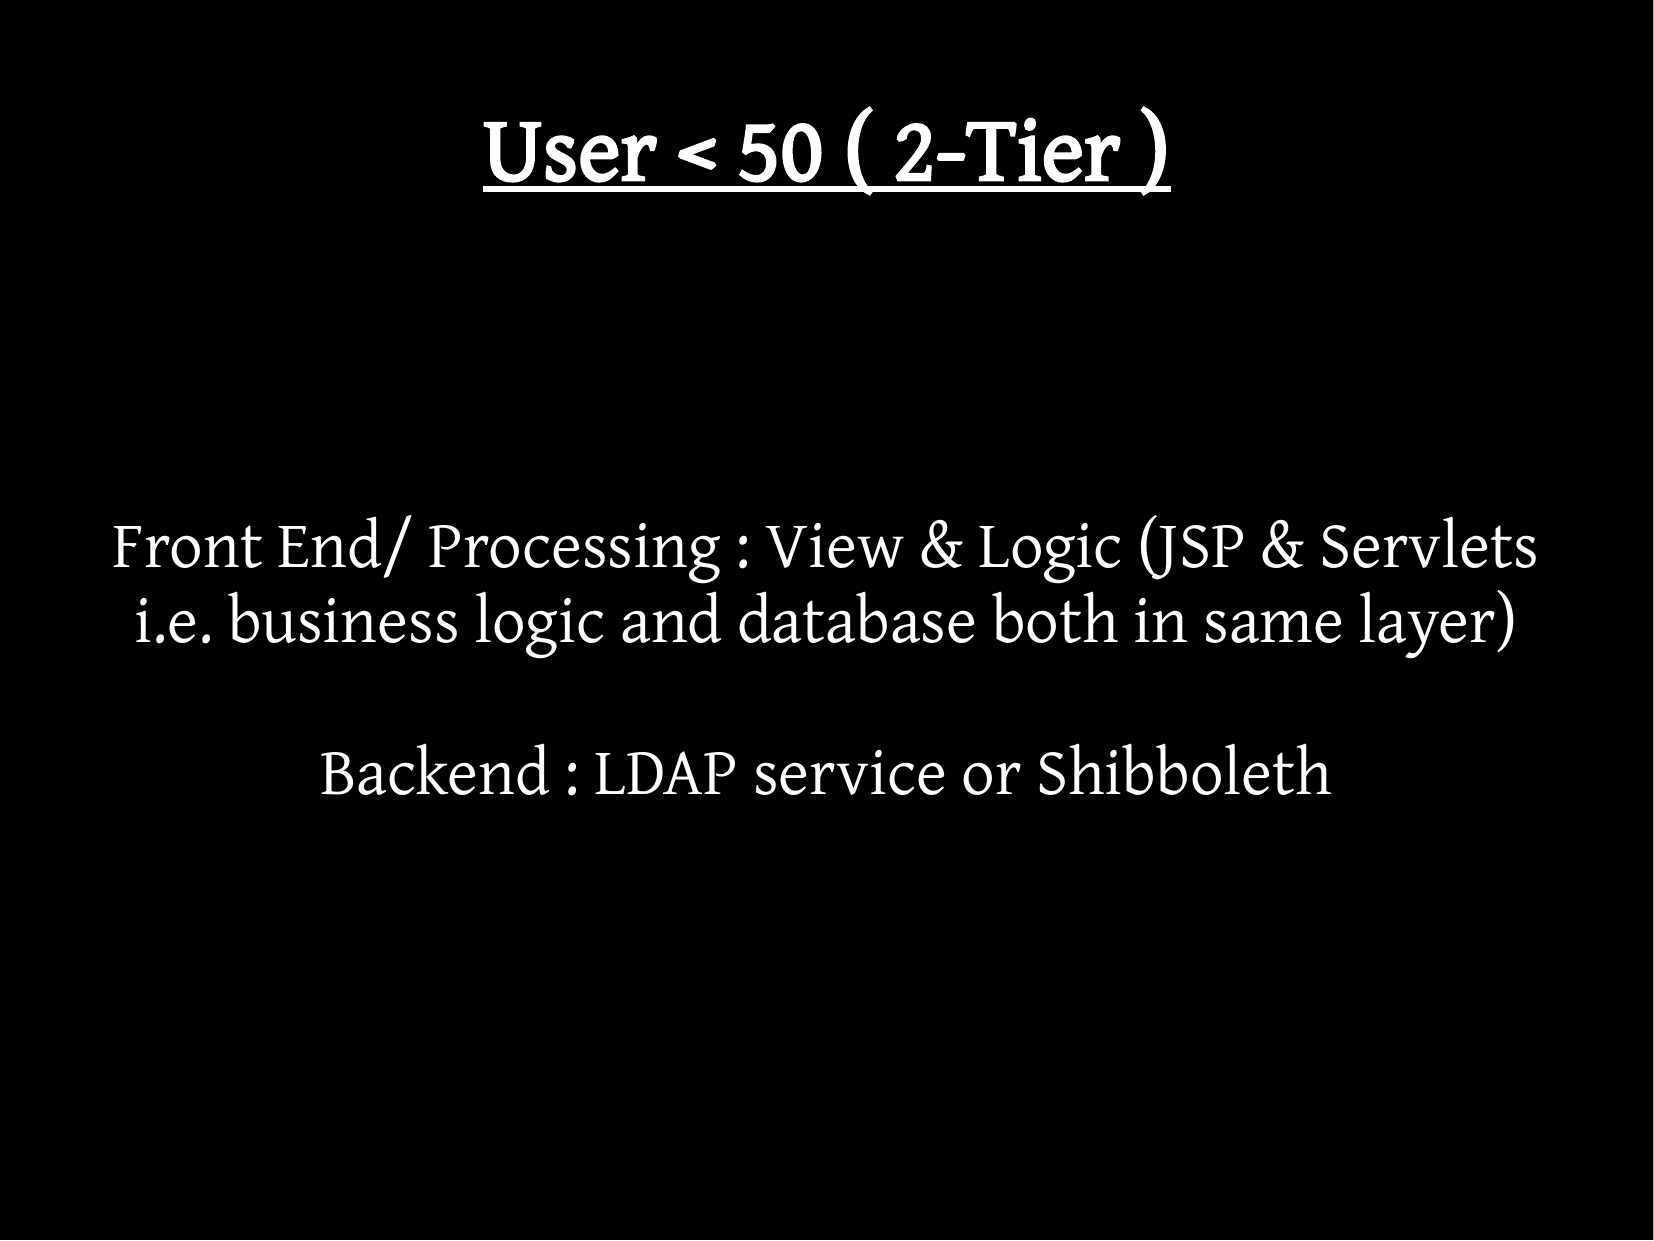

# User < 50 ( 2-Tier )
Front End/ Processing : View & Logic (JSP & Servlets i.e. business logic and database both in same layer)
Backend : LDAP service or Shibboleth